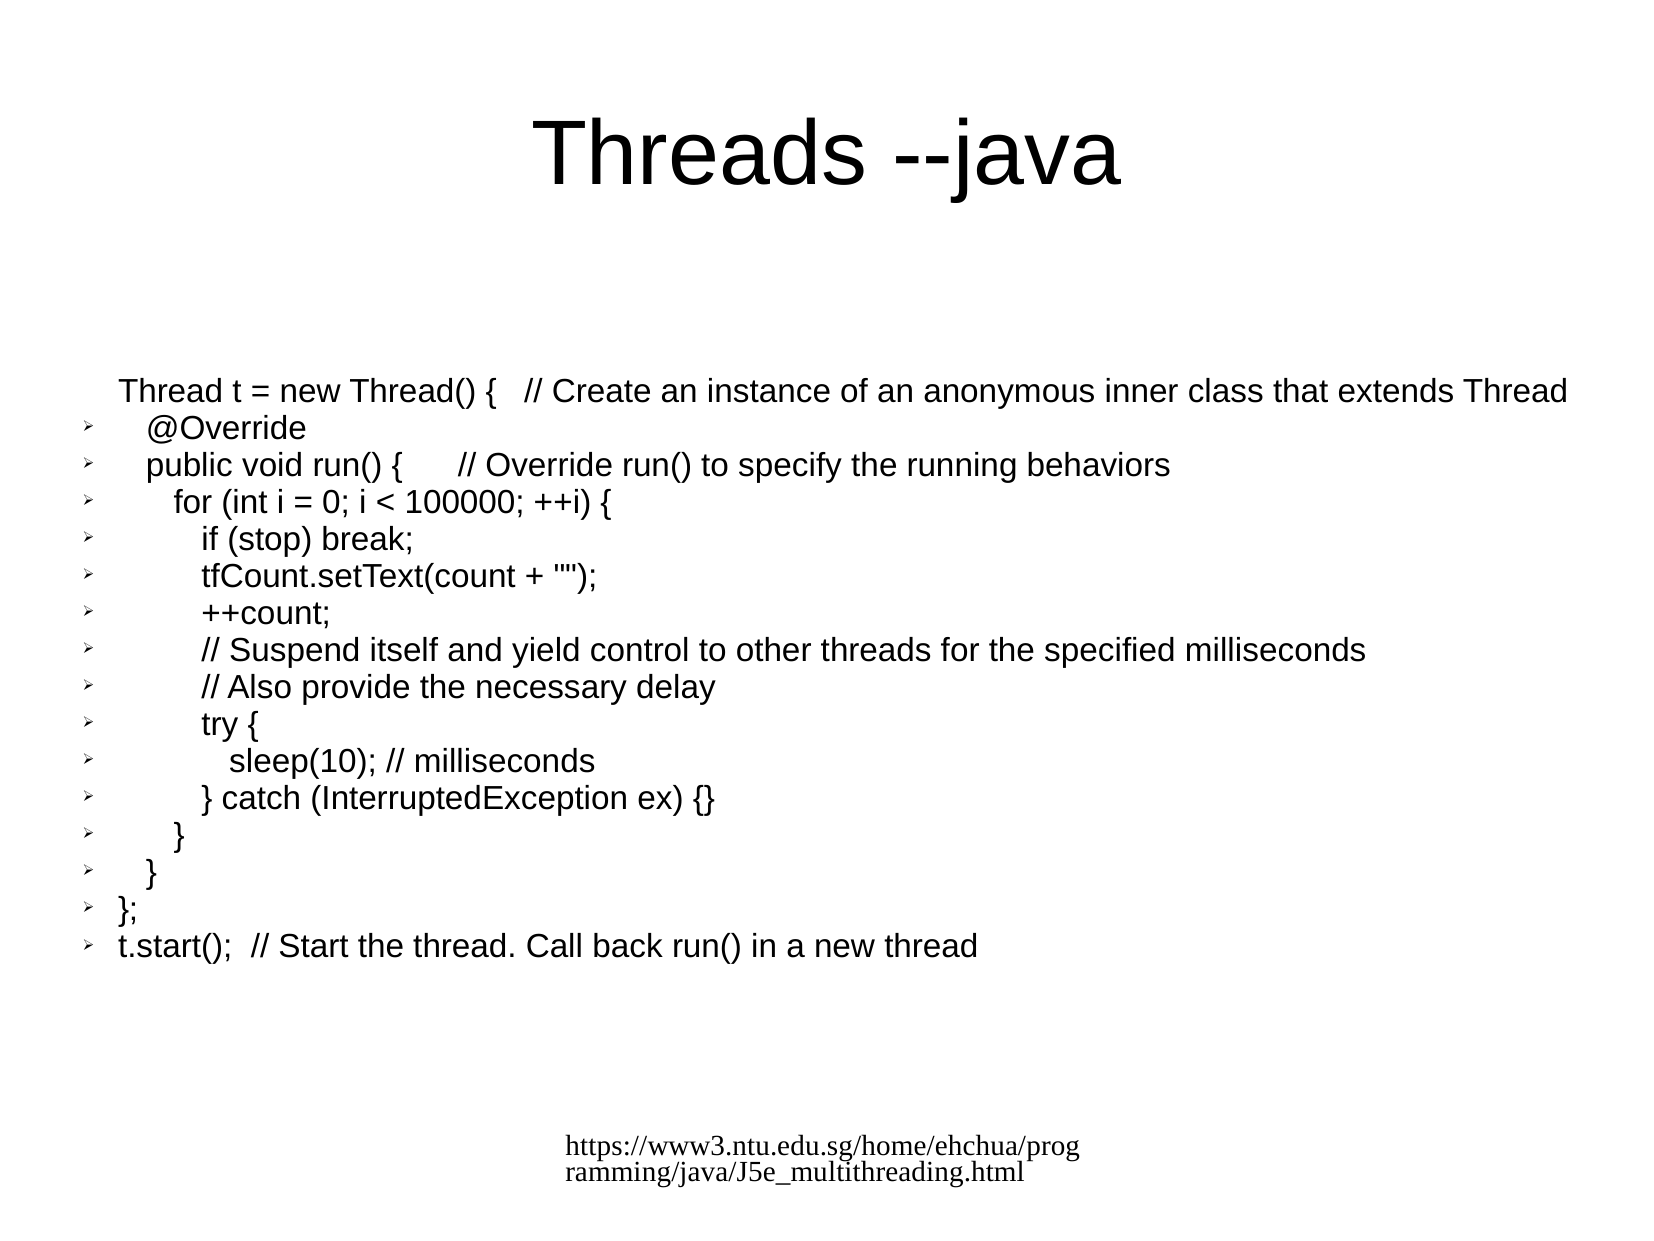

# Threads --java
Thread t = new Thread() { // Create an instance of an anonymous inner class that extends Thread
 @Override
 public void run() { // Override run() to specify the running behaviors
 for (int i = 0; i < 100000; ++i) {
 if (stop) break;
 tfCount.setText(count + "");
 ++count;
 // Suspend itself and yield control to other threads for the specified milliseconds
 // Also provide the necessary delay
 try {
 sleep(10); // milliseconds
 } catch (InterruptedException ex) {}
 }
 }
};
t.start(); // Start the thread. Call back run() in a new thread
https://www3.ntu.edu.sg/home/ehchua/programming/java/J5e_multithreading.html